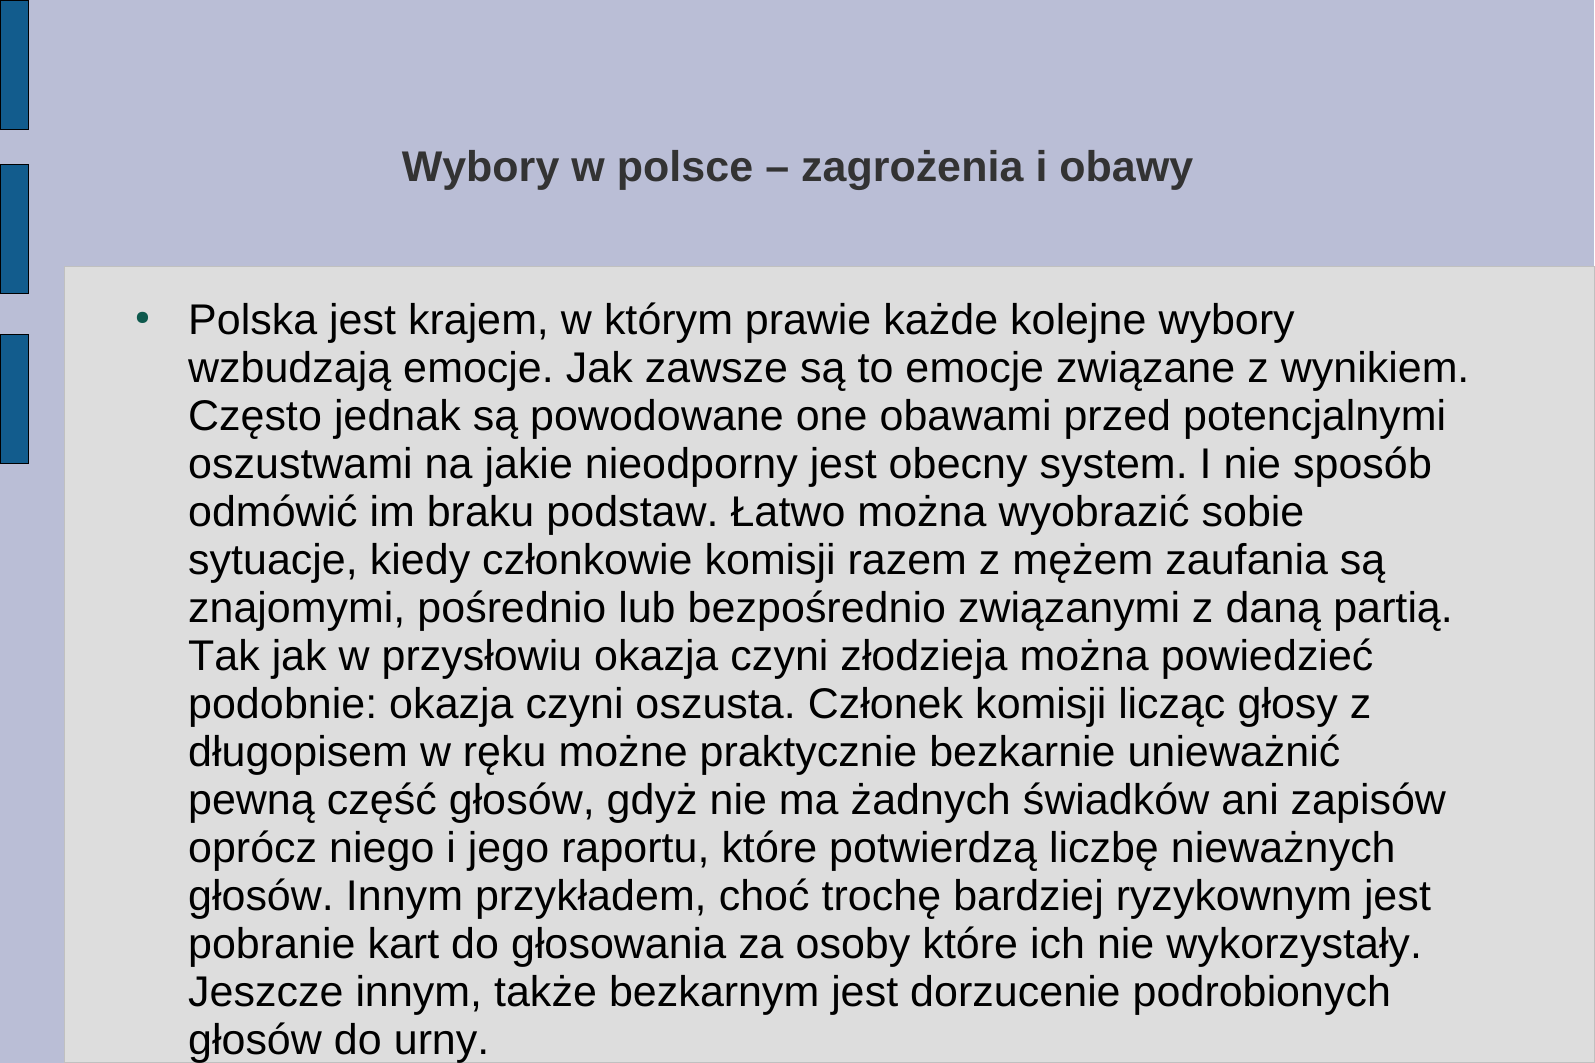

# Wybory w polsce – zagrożenia i obawy
Polska jest krajem, w którym prawie każde kolejne wybory wzbudzają emocje. Jak zawsze są to emocje związane z wynikiem. Często jednak są powodowane one obawami przed potencjalnymi oszustwami na jakie nieodporny jest obecny system. I nie sposób odmówić im braku podstaw. Łatwo można wyobrazić sobie sytuacje, kiedy członkowie komisji razem z mężem zaufania są znajomymi, pośrednio lub bezpośrednio związanymi z daną partią. Tak jak w przysłowiu okazja czyni złodzieja można powiedzieć podobnie: okazja czyni oszusta. Członek komisji licząc głosy z długopisem w ręku możne praktycznie bezkarnie unieważnić pewną część głosów, gdyż nie ma żadnych świadków ani zapisów oprócz niego i jego raportu, które potwierdzą liczbę nieważnych głosów. Innym przykładem, choć trochę bardziej ryzykownym jest pobranie kart do głosowania za osoby które ich nie wykorzystały. Jeszcze innym, także bezkarnym jest dorzucenie podrobionych głosów do urny.